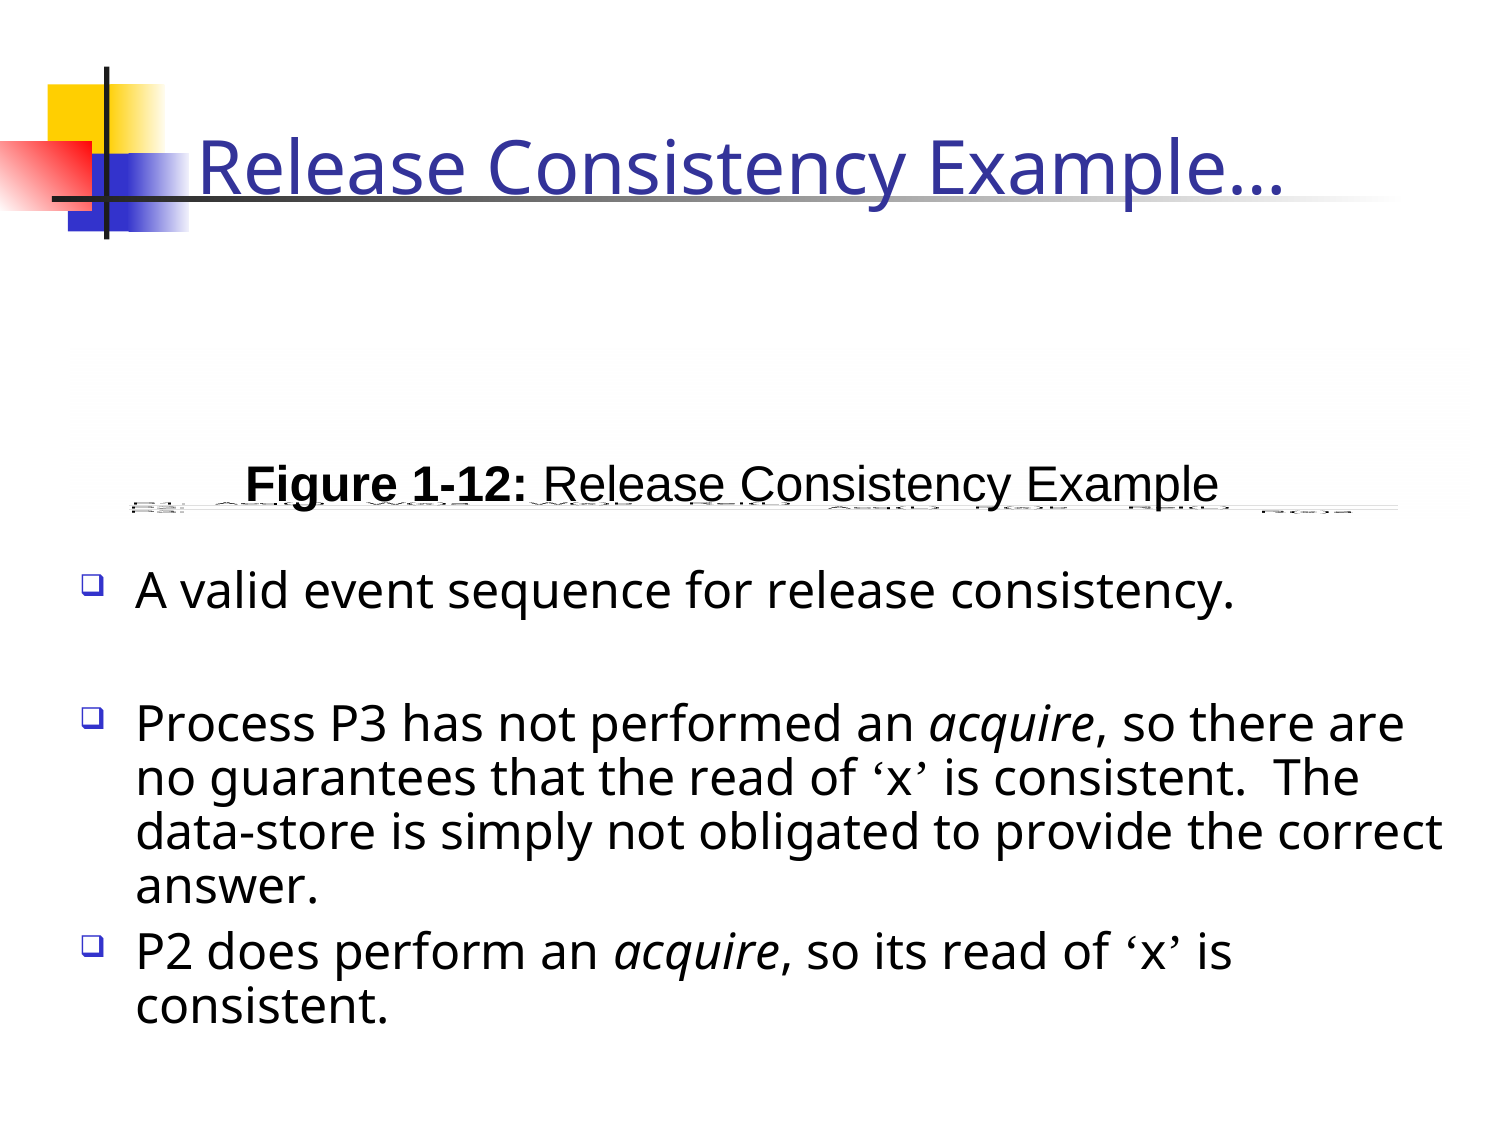

Release Consistency Example…
Figure 1-12: Release Consistency Example
A valid event sequence for release consistency.
Process P3 has not performed an acquire, so there are no guarantees that the read of ‘x’ is consistent. The data-store is simply not obligated to provide the correct answer.
P2 does perform an acquire, so its read of ‘x’ is consistent.